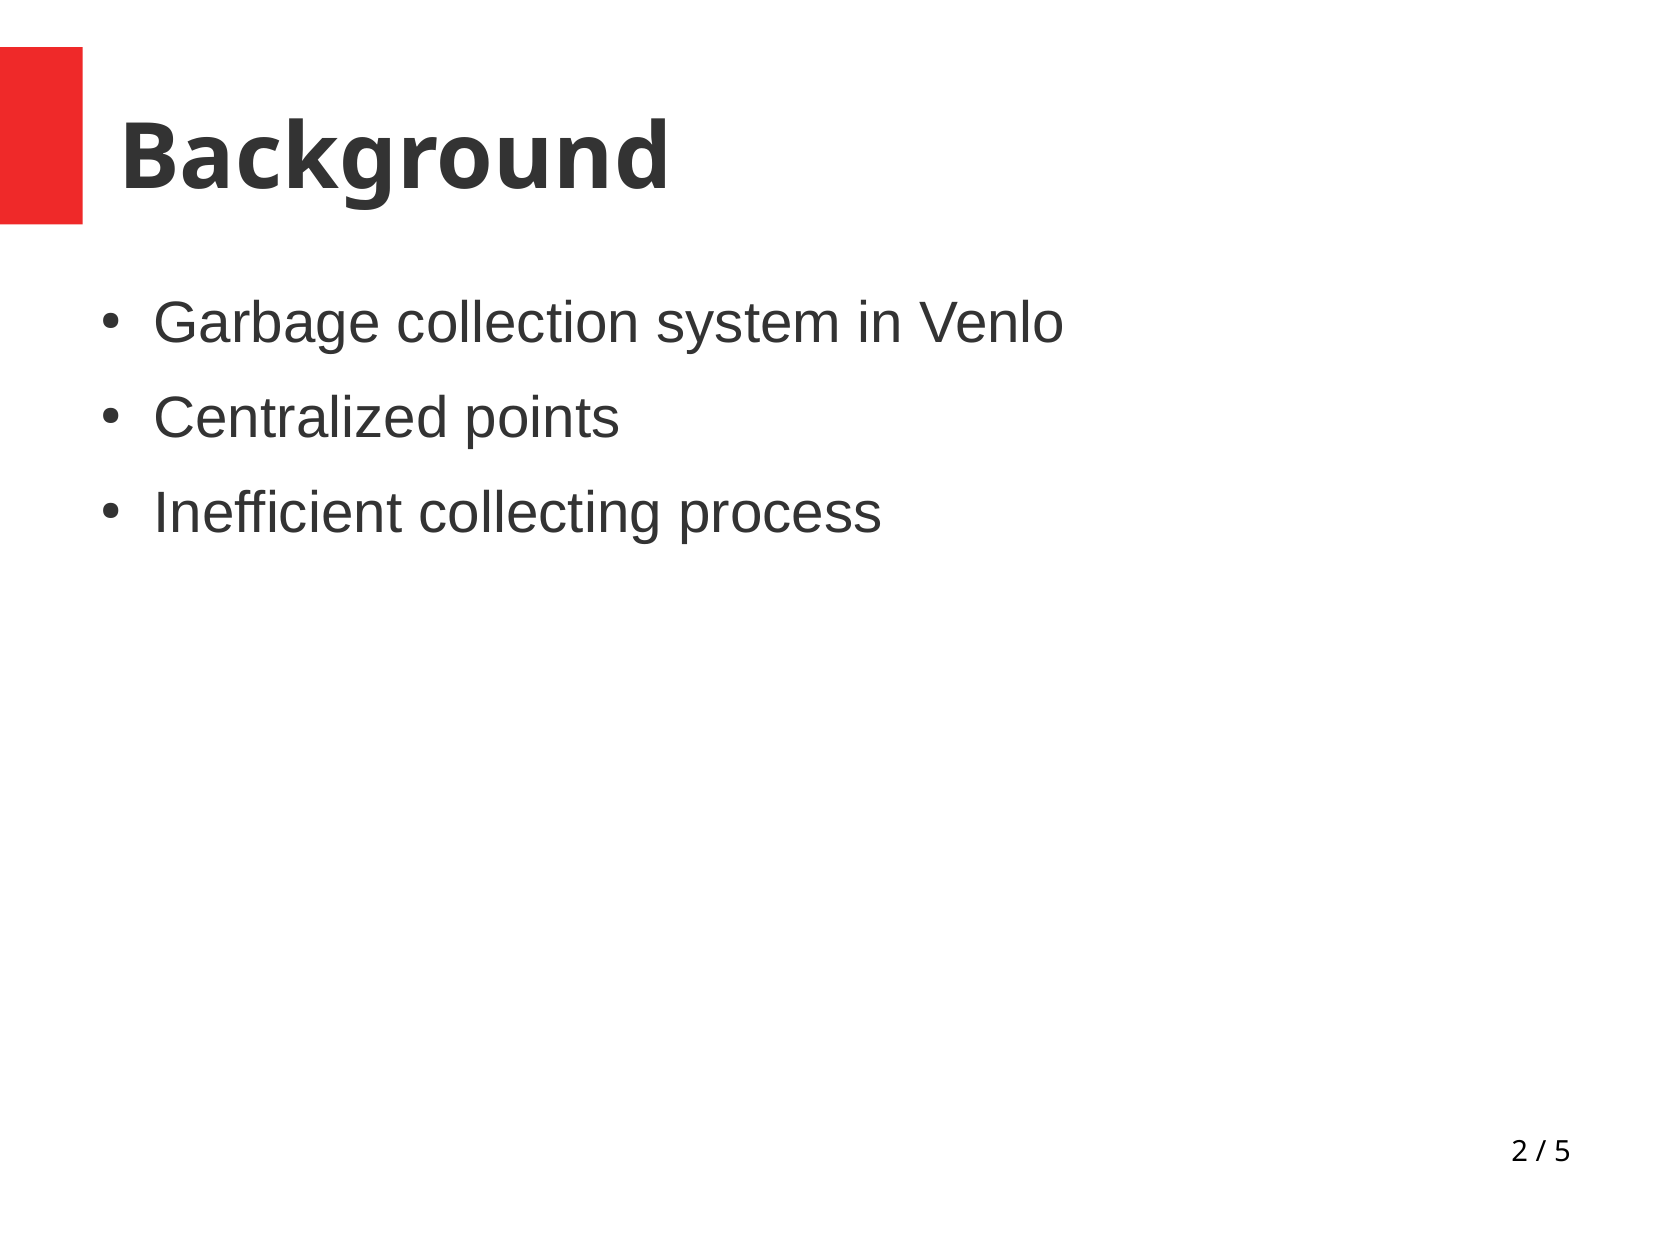

# Background
Garbage collection system in Venlo
Centralized points
Inefficient collecting process
2